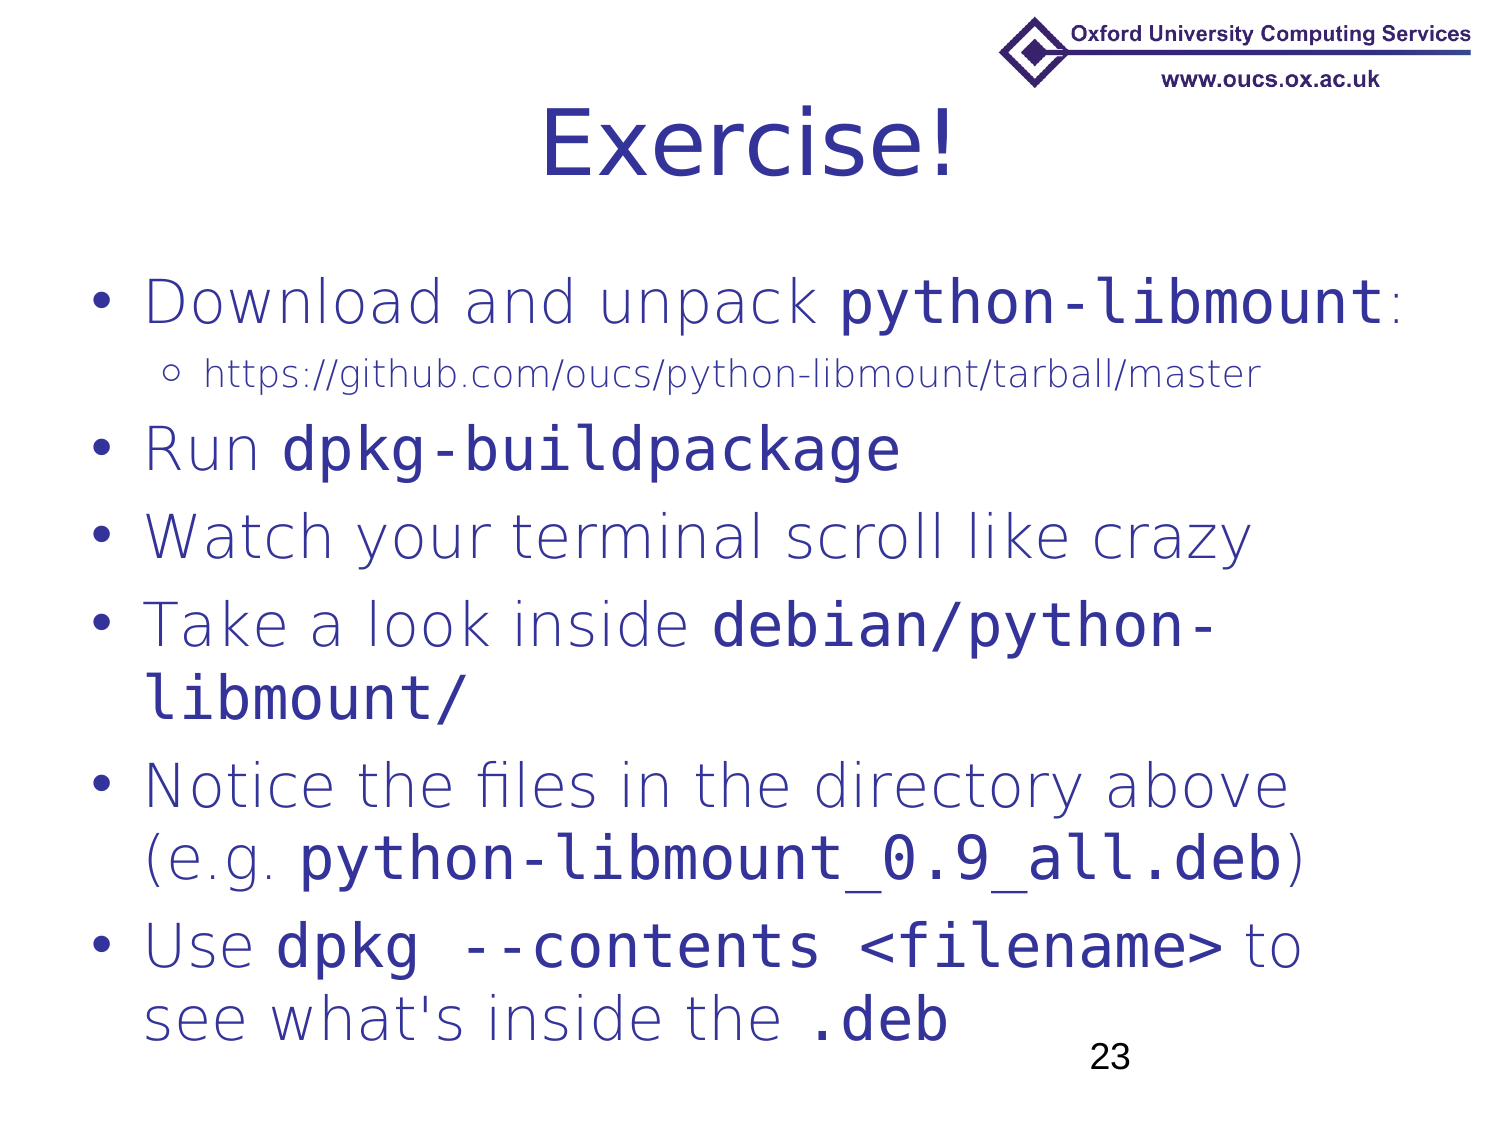

# Exercise!
Download and unpack python-libmount:
https://github.com/oucs/python-libmount/tarball/master
Run dpkg-buildpackage
Watch your terminal scroll like crazy
Take a look inside debian/python-libmount/
Notice the files in the directory above (e.g. python-libmount_0.9_all.deb)
Use dpkg --contents <filename> to see what's inside the .deb
23